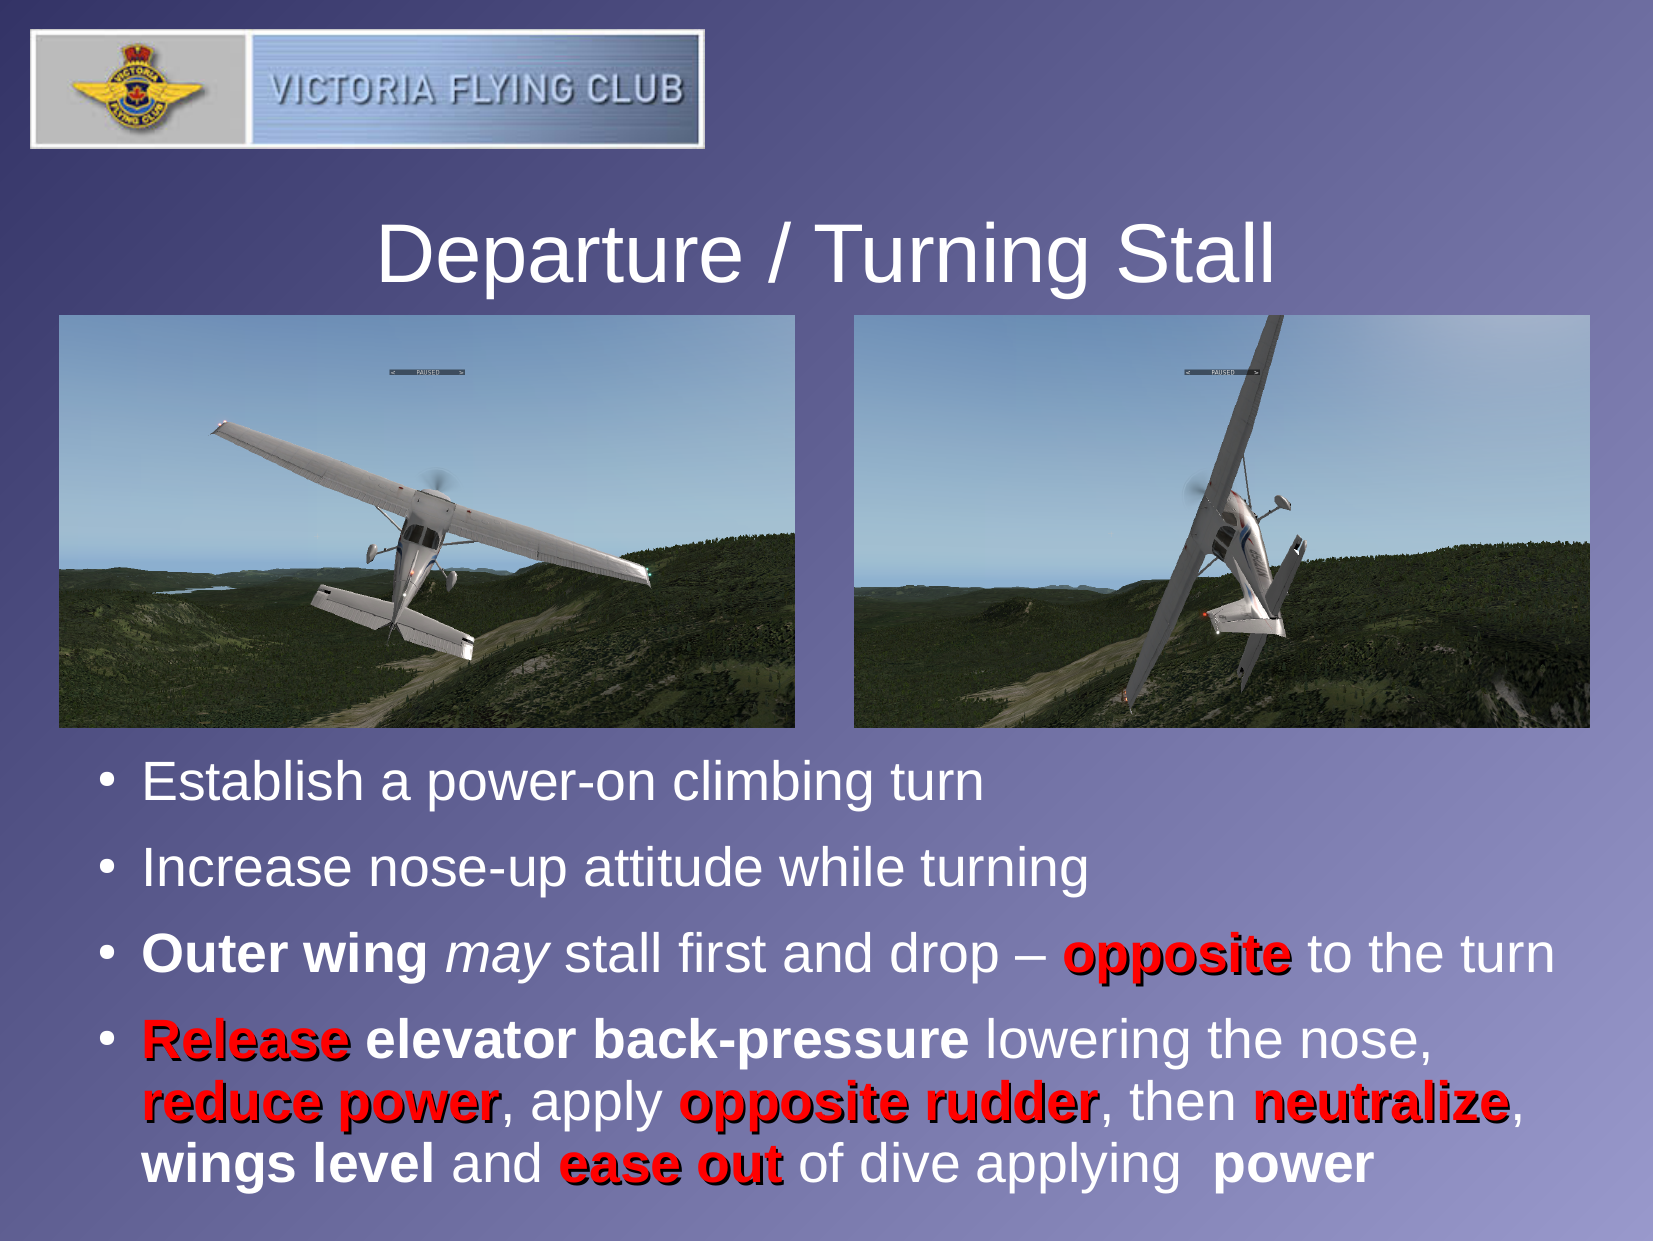

# Departure / Turning Stall
Establish a power-on climbing turn
Increase nose-up attitude while turning
Outer wing may stall first and drop – opposite to the turn
Release elevator back-pressure lowering the nose, reduce power, apply opposite rudder, then neutralize, wings level and ease out of dive applying power